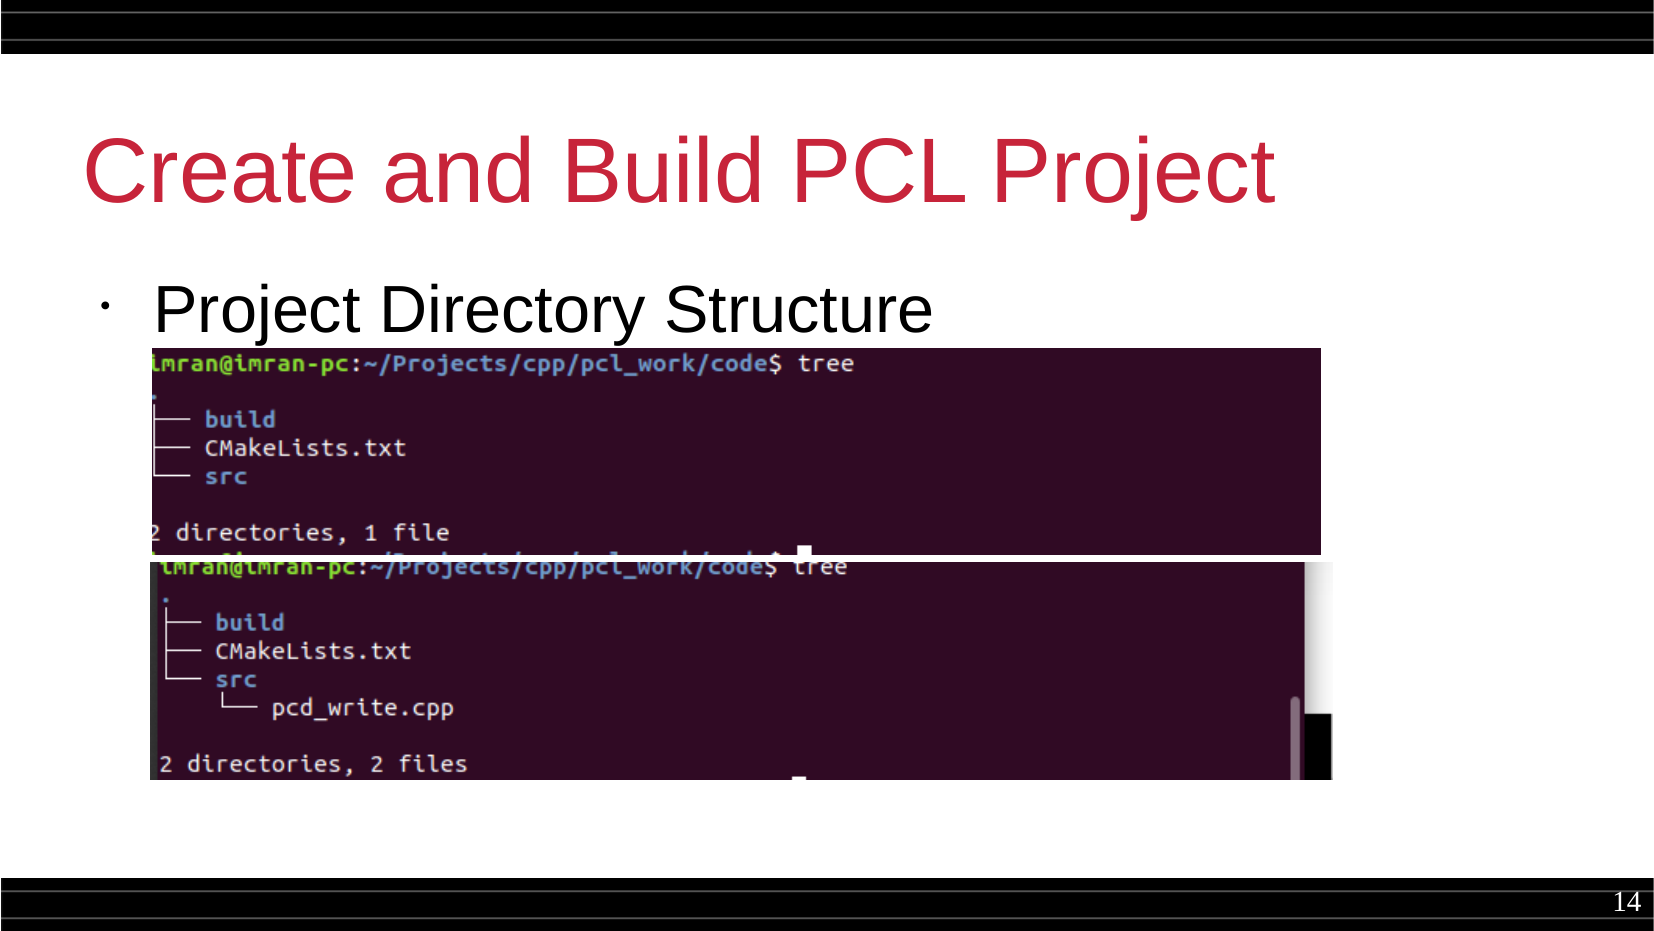

# Create and Build PCL Project
Project Directory Structure